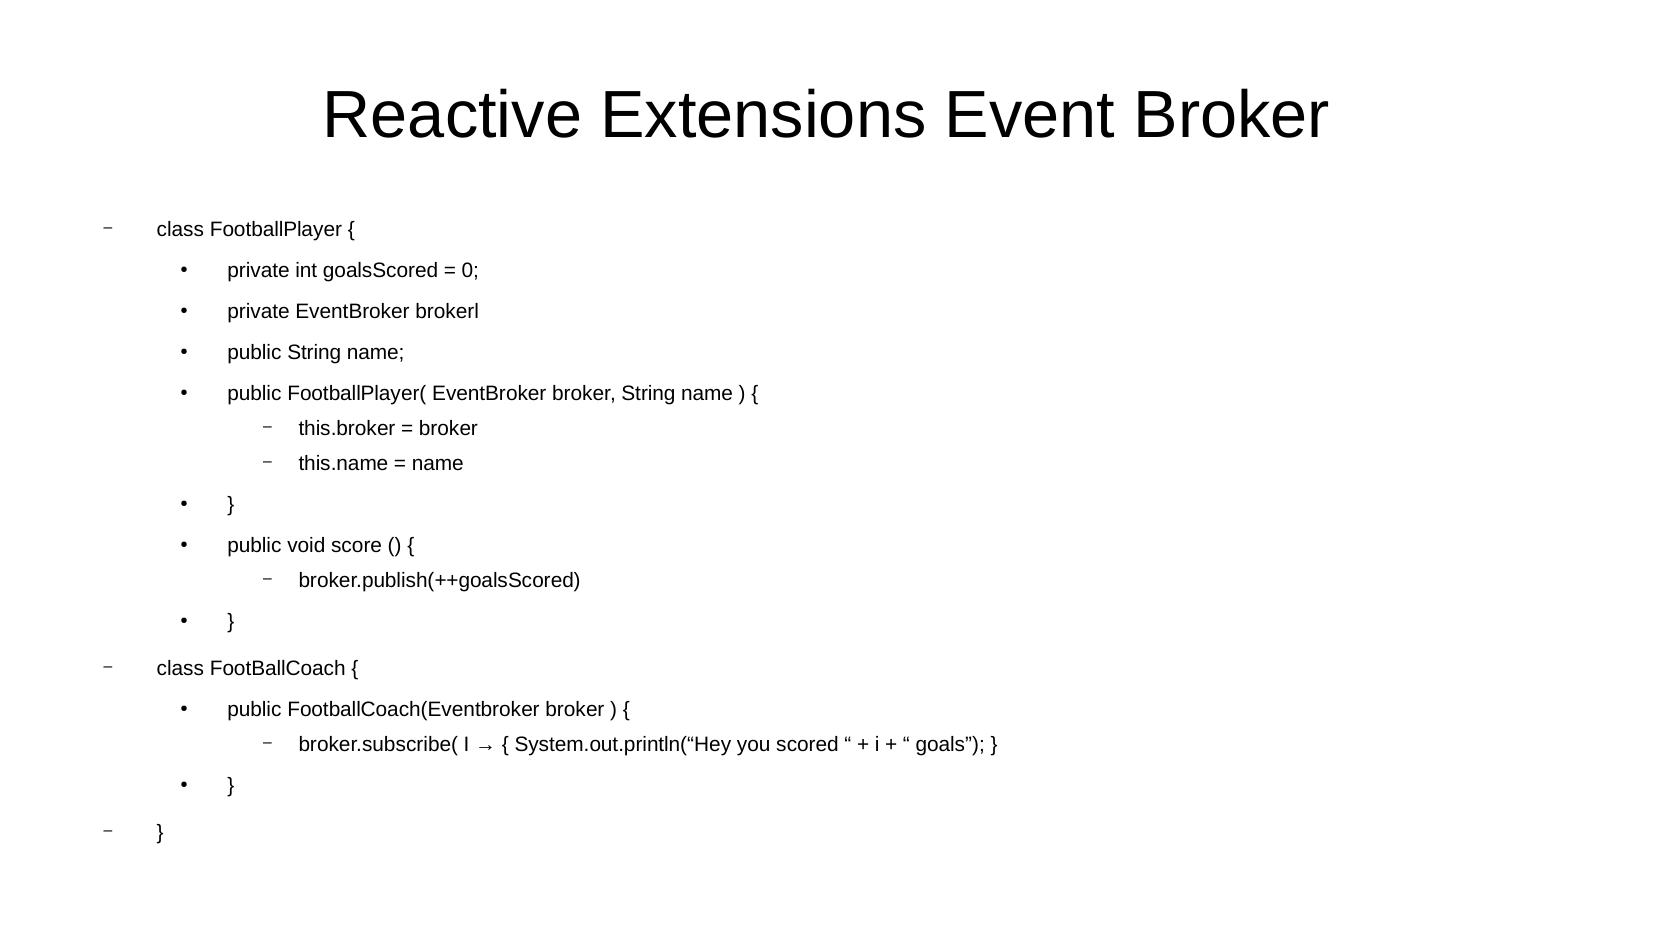

# Reactive Extensions Event Broker
class FootballPlayer {
private int goalsScored = 0;
private EventBroker brokerl
public String name;
public FootballPlayer( EventBroker broker, String name ) {
this.broker = broker
this.name = name
}
public void score () {
broker.publish(++goalsScored)
}
class FootBallCoach {
public FootballCoach(Eventbroker broker ) {
broker.subscribe( I → { System.out.println(“Hey you scored “ + i + “ goals”); }
}
}